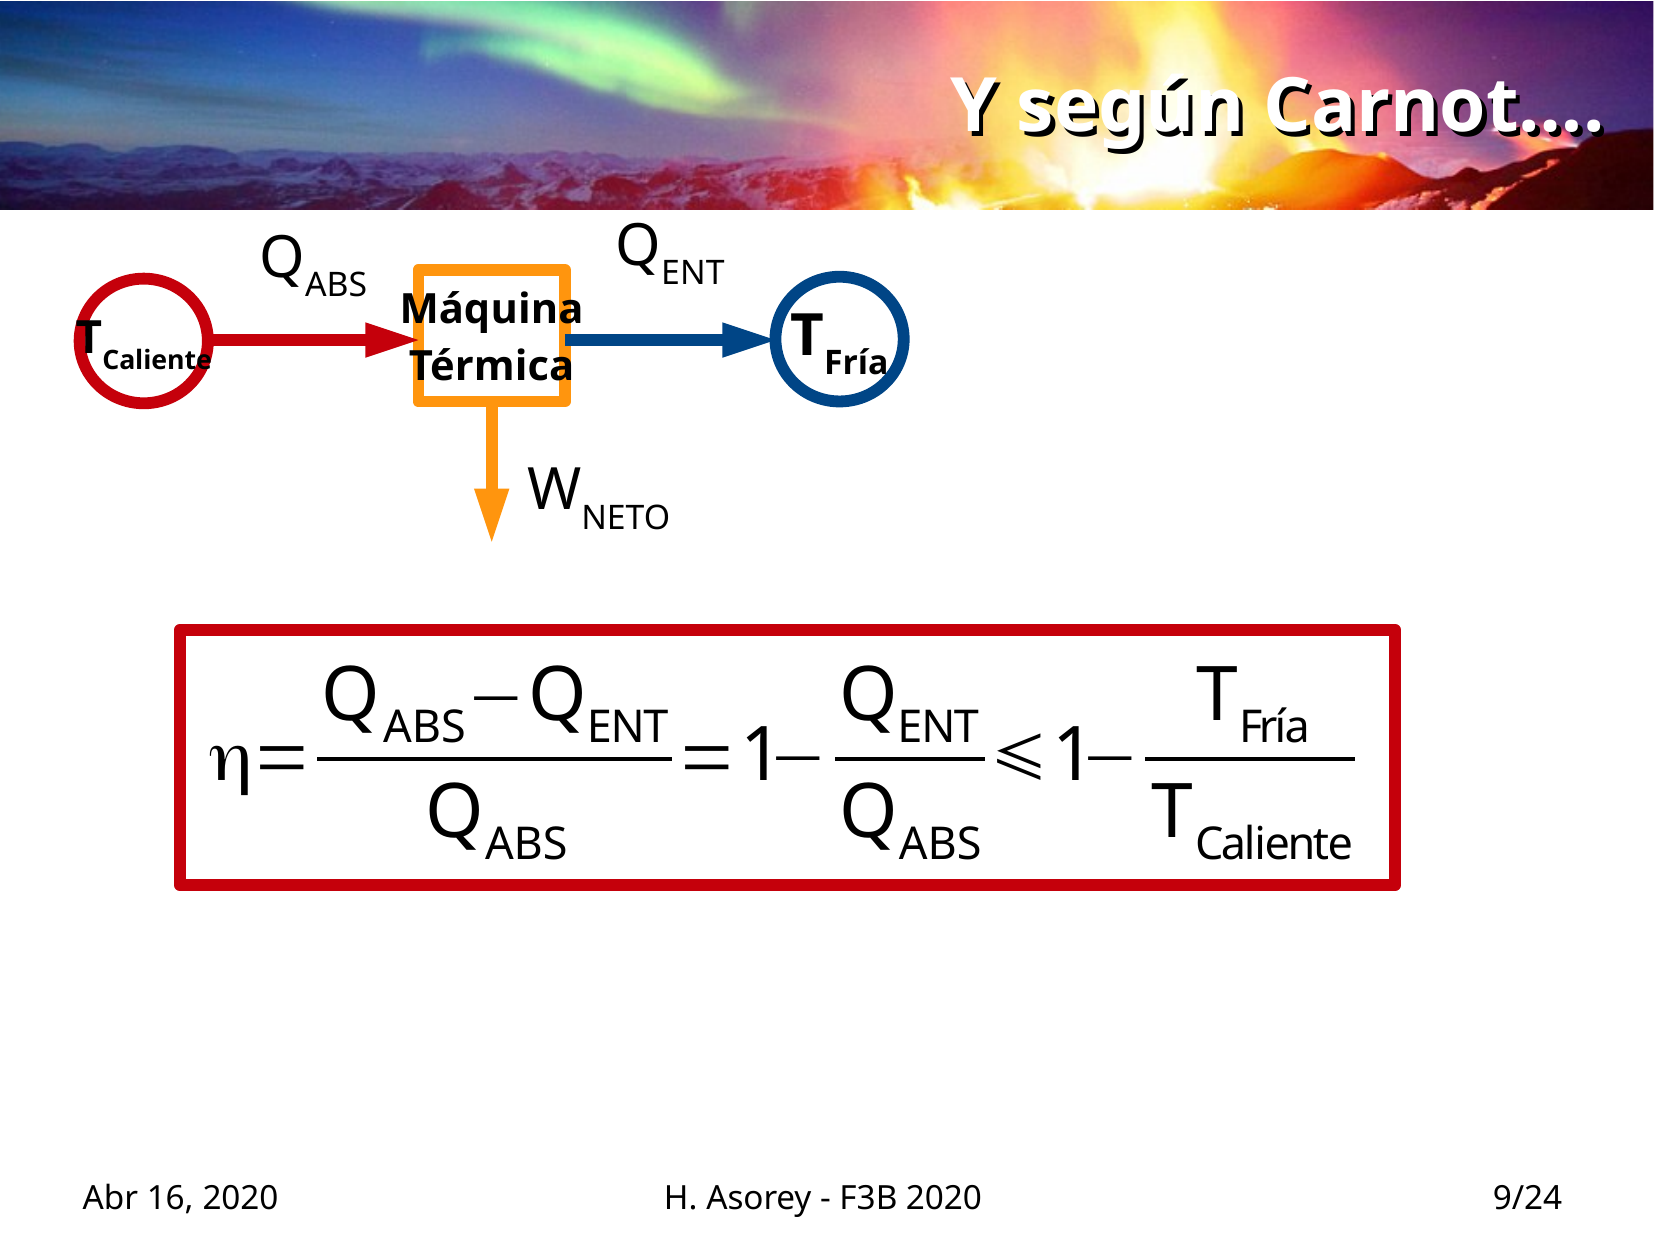

# Y según Carnot….
Máquina
Térmica
TFría
TCaliente
QABS
QENT
WNETO
Abr 16, 2020
H. Asorey - F3B 2020
9